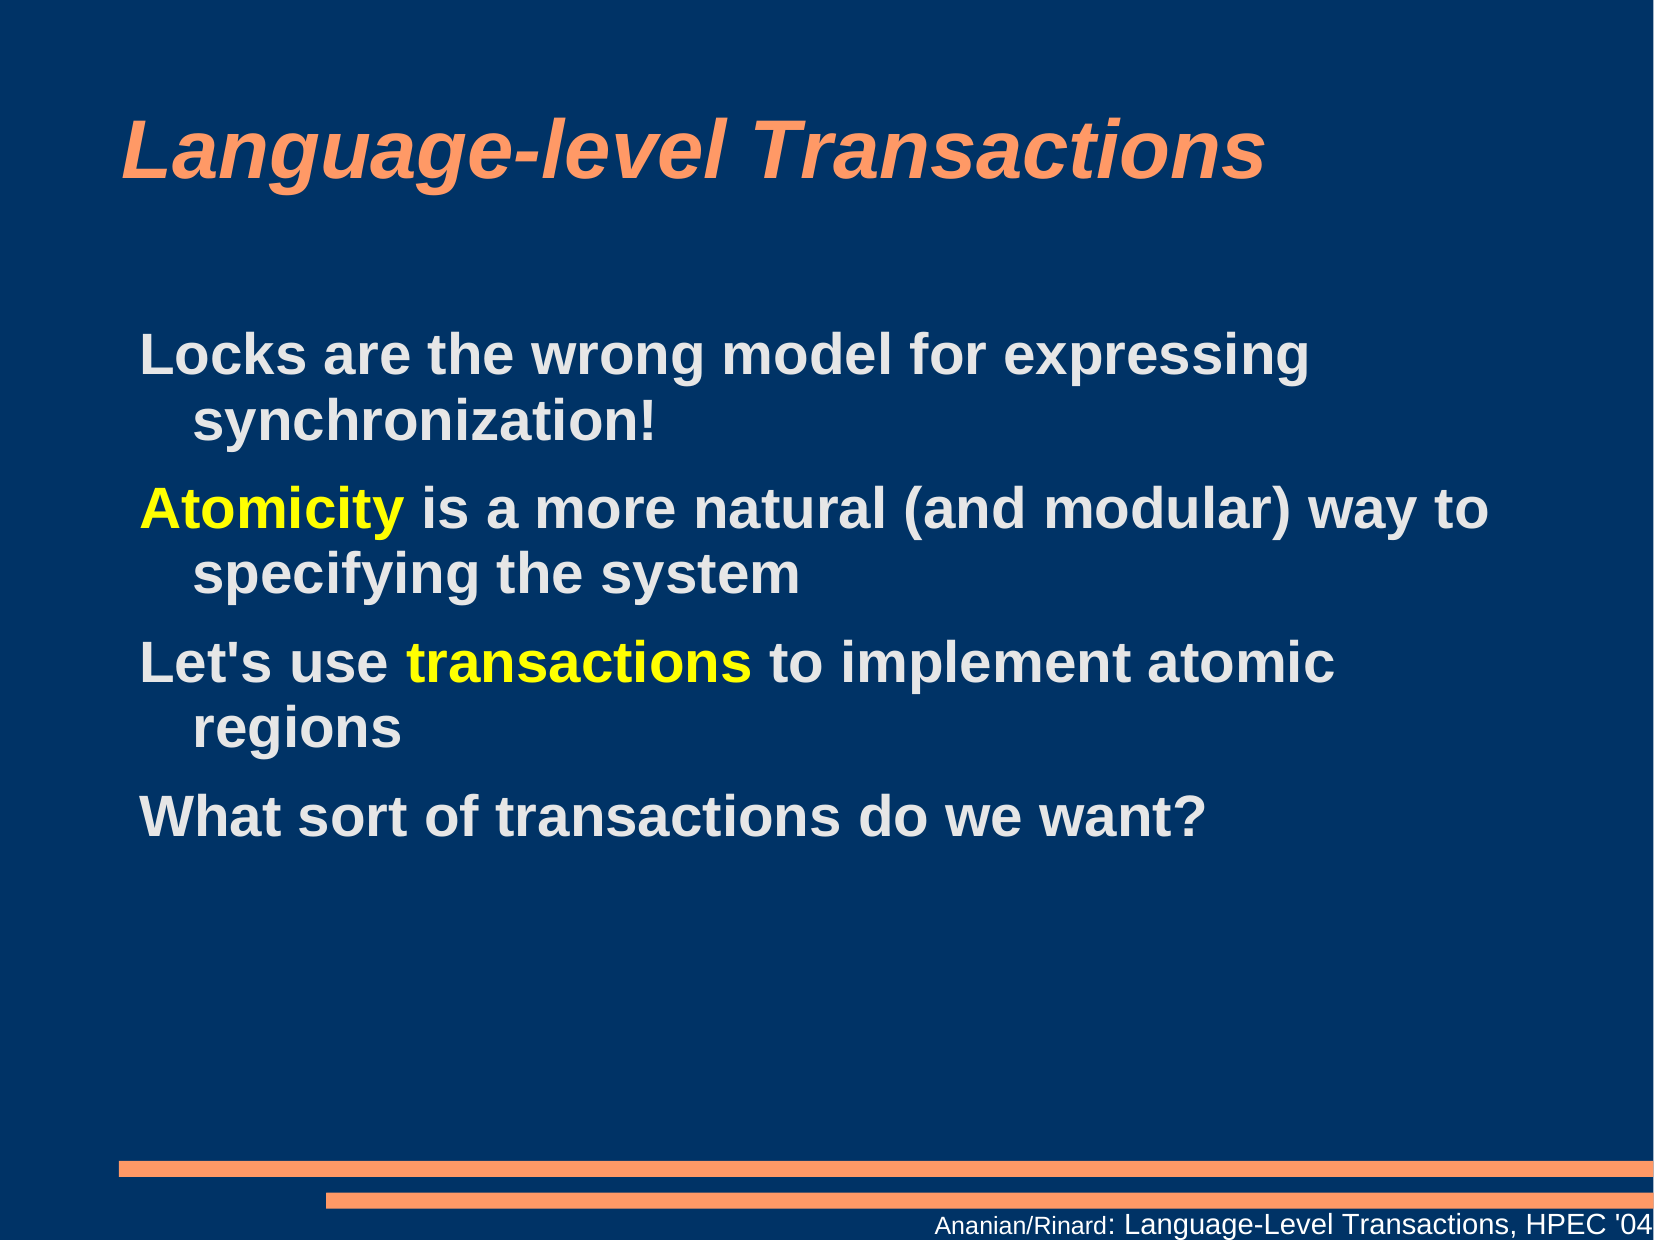

# Language-level Transactions
Locks are the wrong model for expressing synchronization!
Atomicity is a more natural (and modular) way to specifying the system
Let's use transactions to implement atomic regions
What sort of transactions do we want?